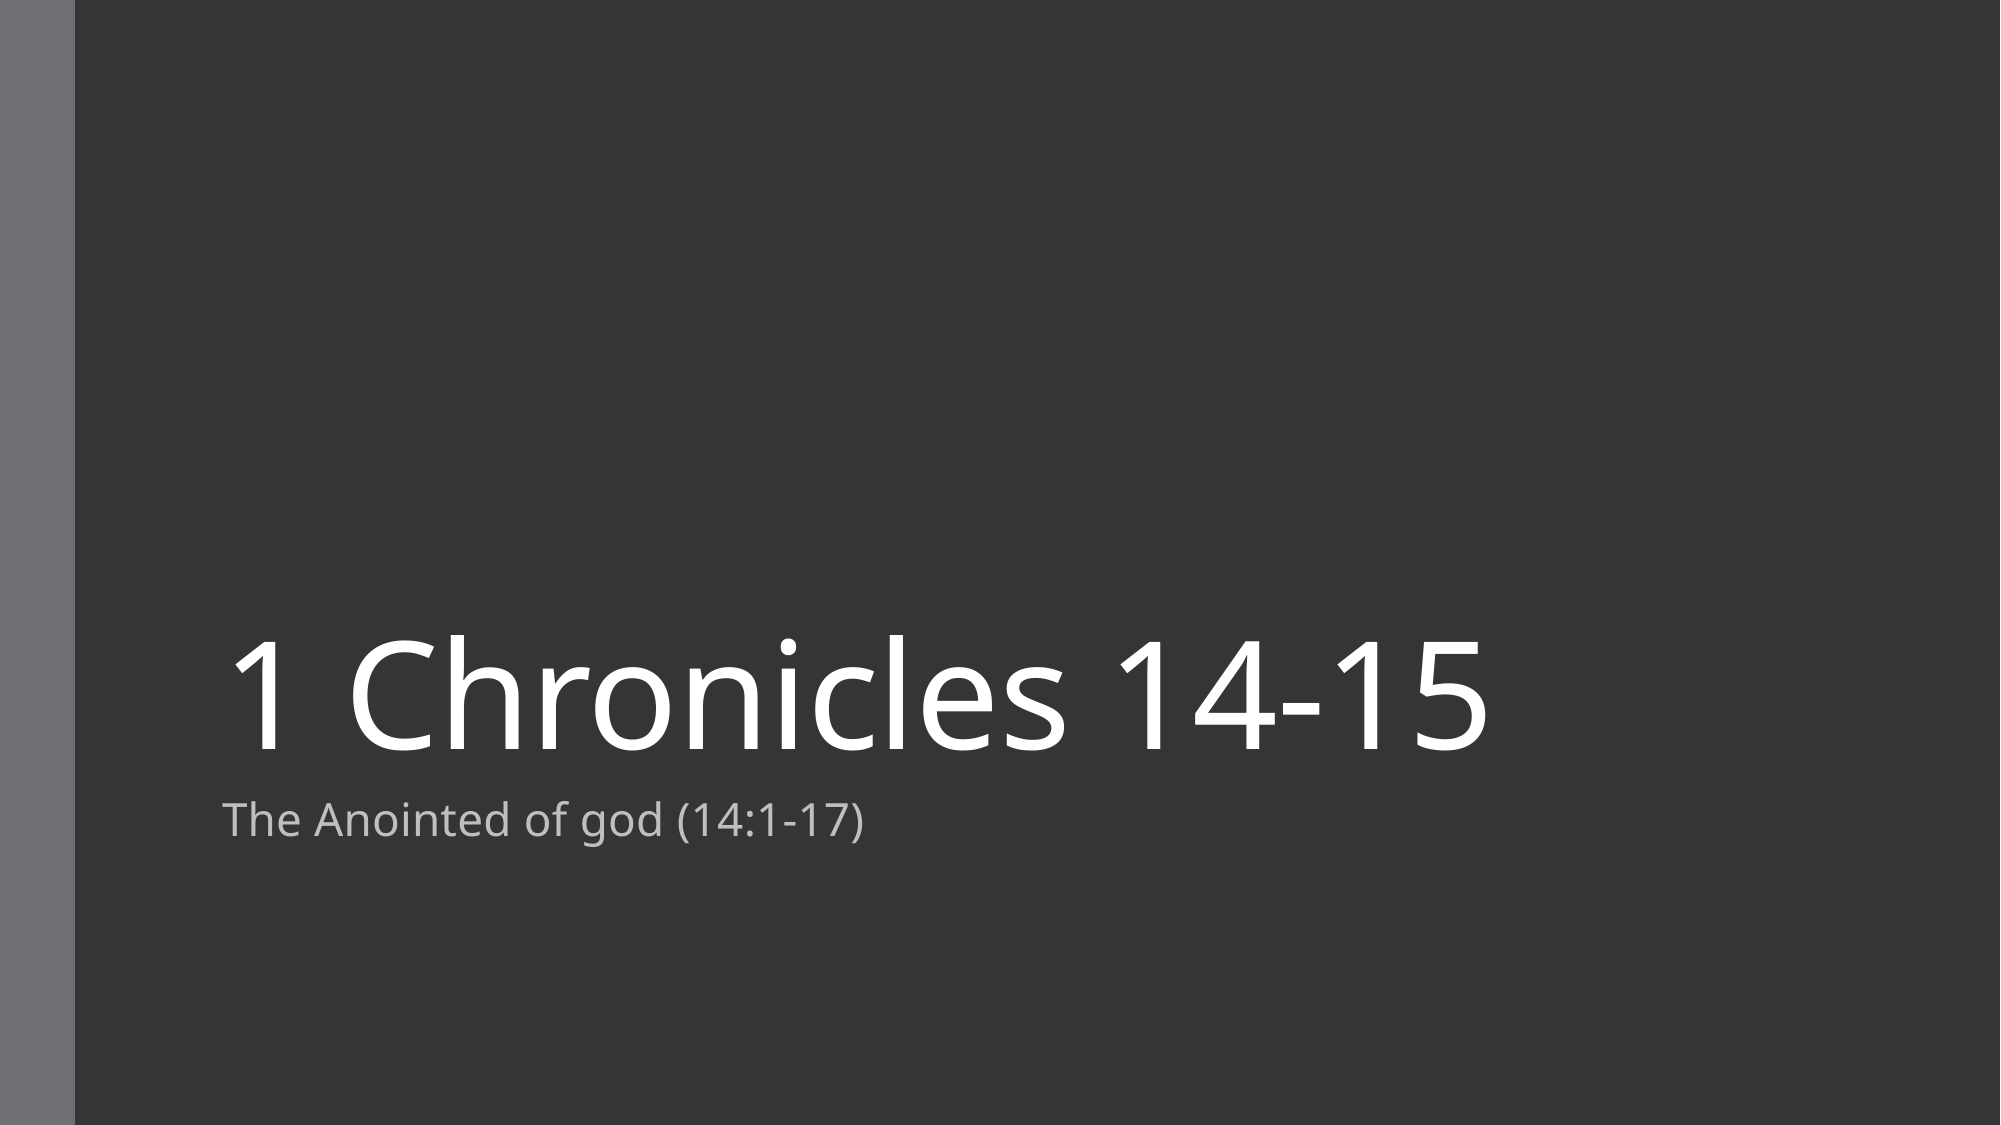

# 1 Chronicles 14-15
The Anointed of god (14:1-17)